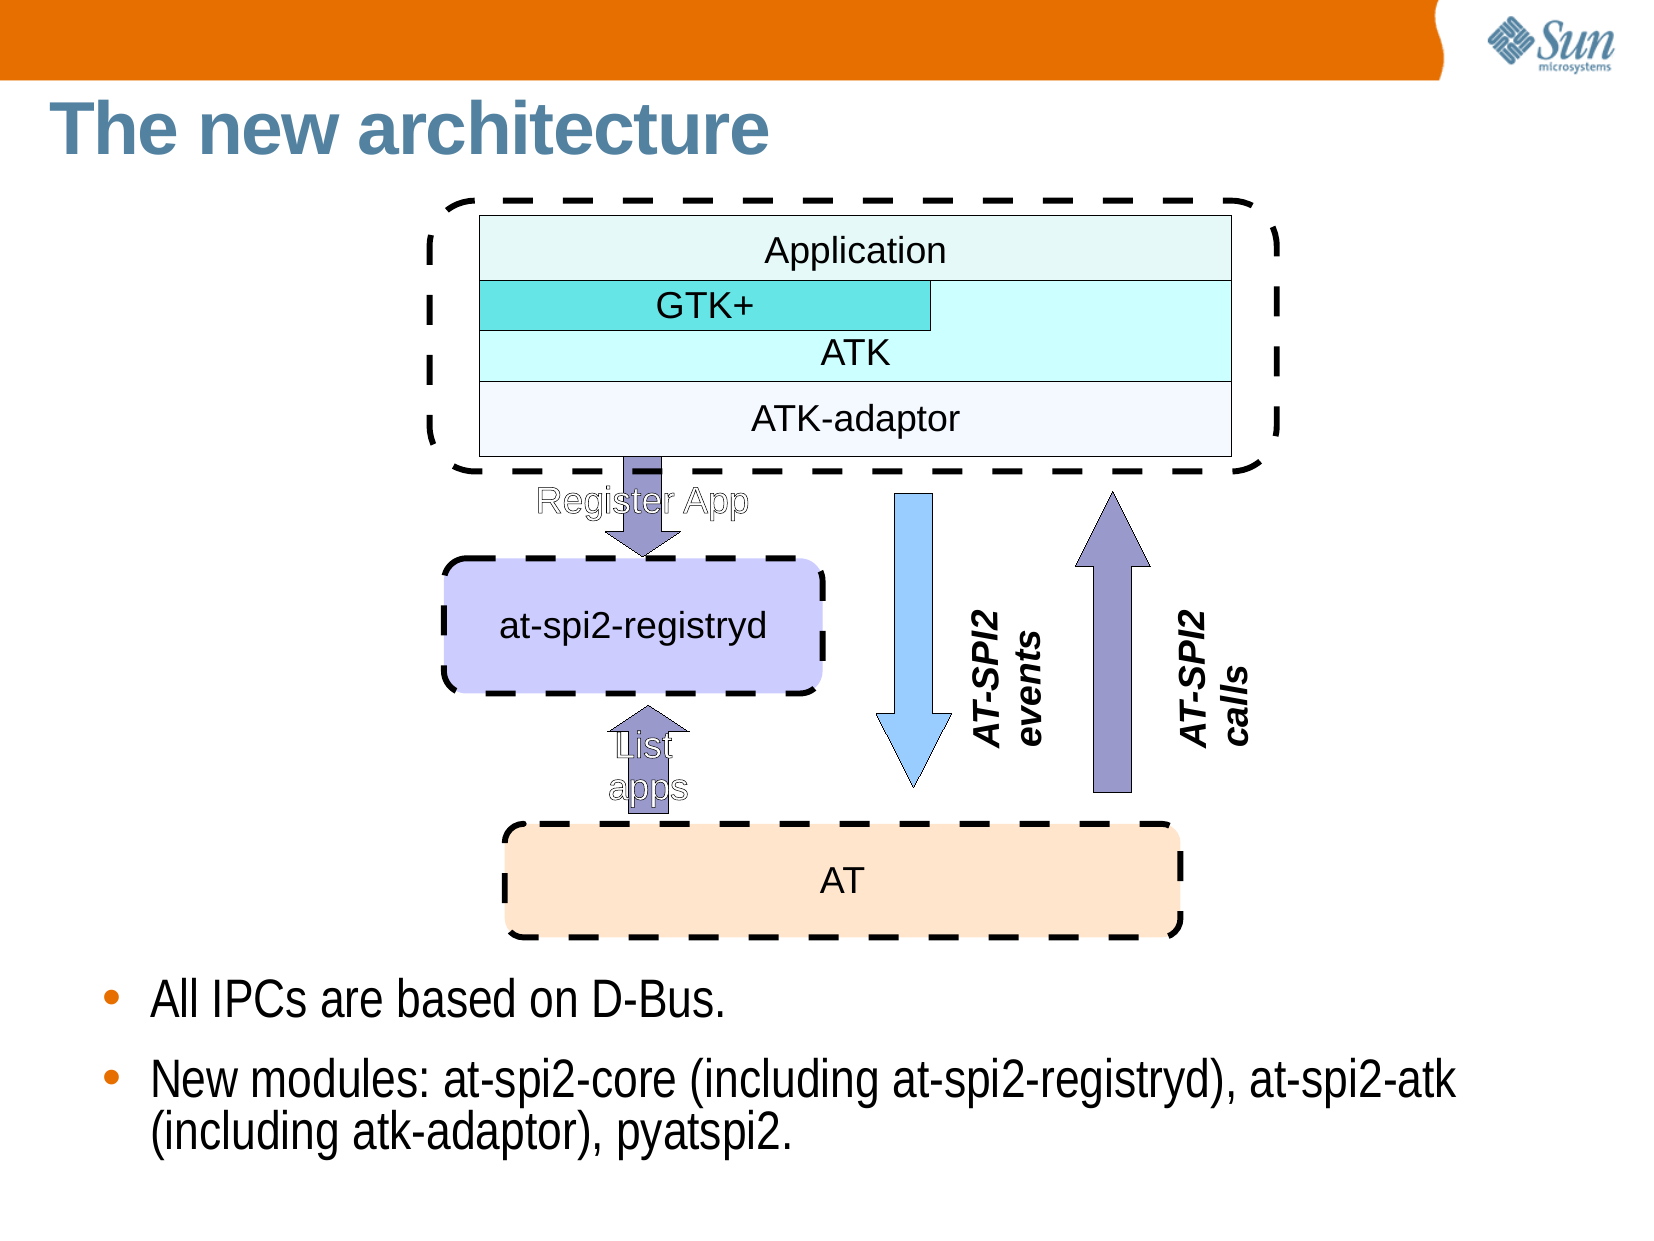

# The new architecture
Application
ATK
GTK+
ATK-adaptor
Register App
at-spi2-registryd
AT-SPI2 calls
AT-SPI2 events
List
apps
AT
All IPCs are based on D-Bus.
New modules: at-spi2-core (including at-spi2-registryd), at-spi2-atk (including atk-adaptor), pyatspi2.